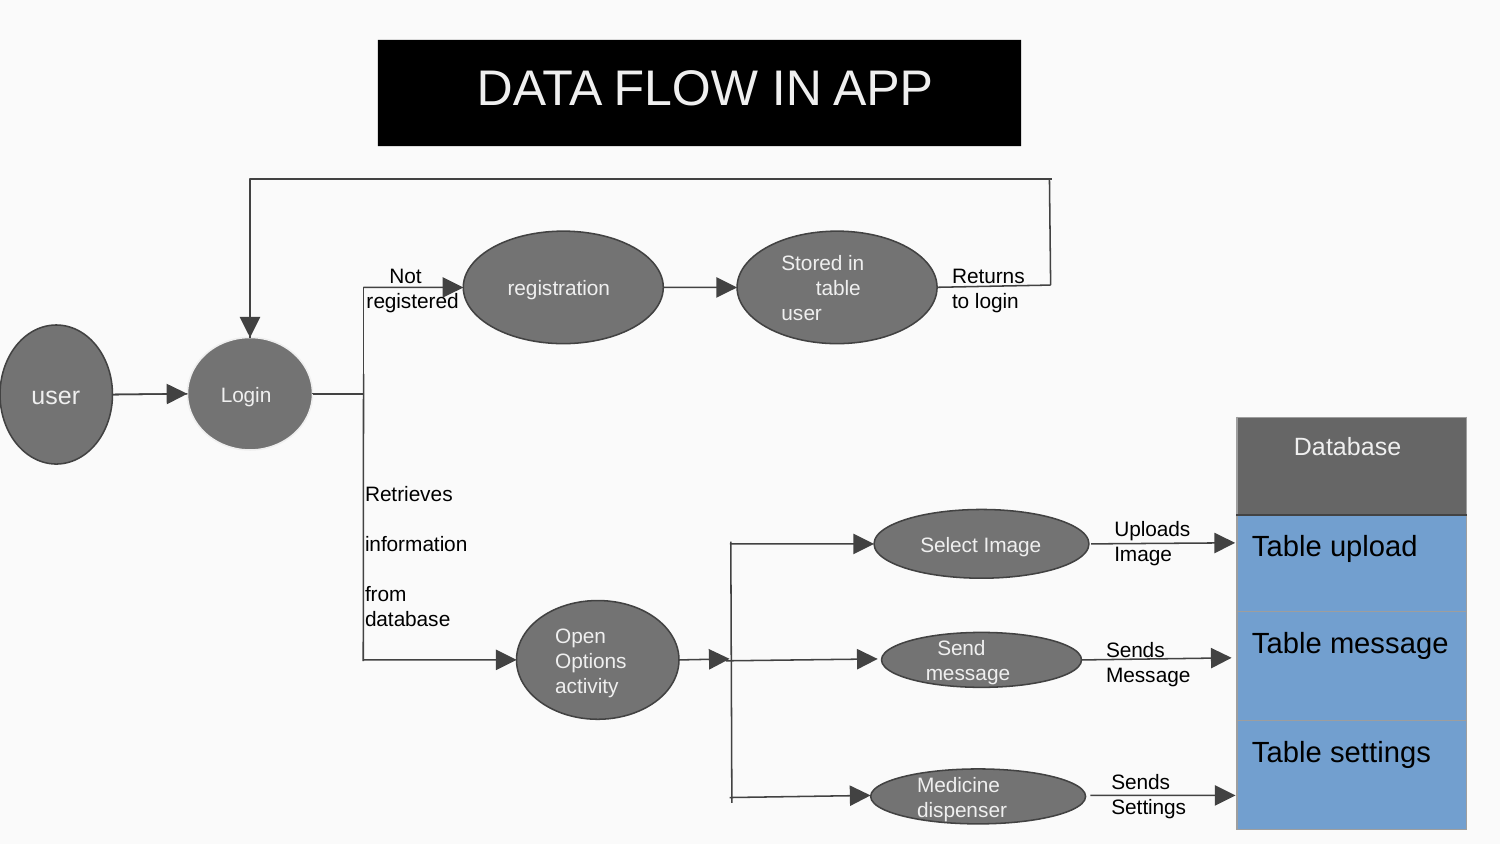

DATA FLOW IN APP
registration
Stored in table user
 Not registered
Returns to login
user
Login
| Database |
| --- |
| Table upload |
| Table message |
| Table settings |
Retrieves information from database
Uploads
Image
Select Image
Open Options activity
Sends
Message
 Send message
Sends
Settings
Medicine dispenser